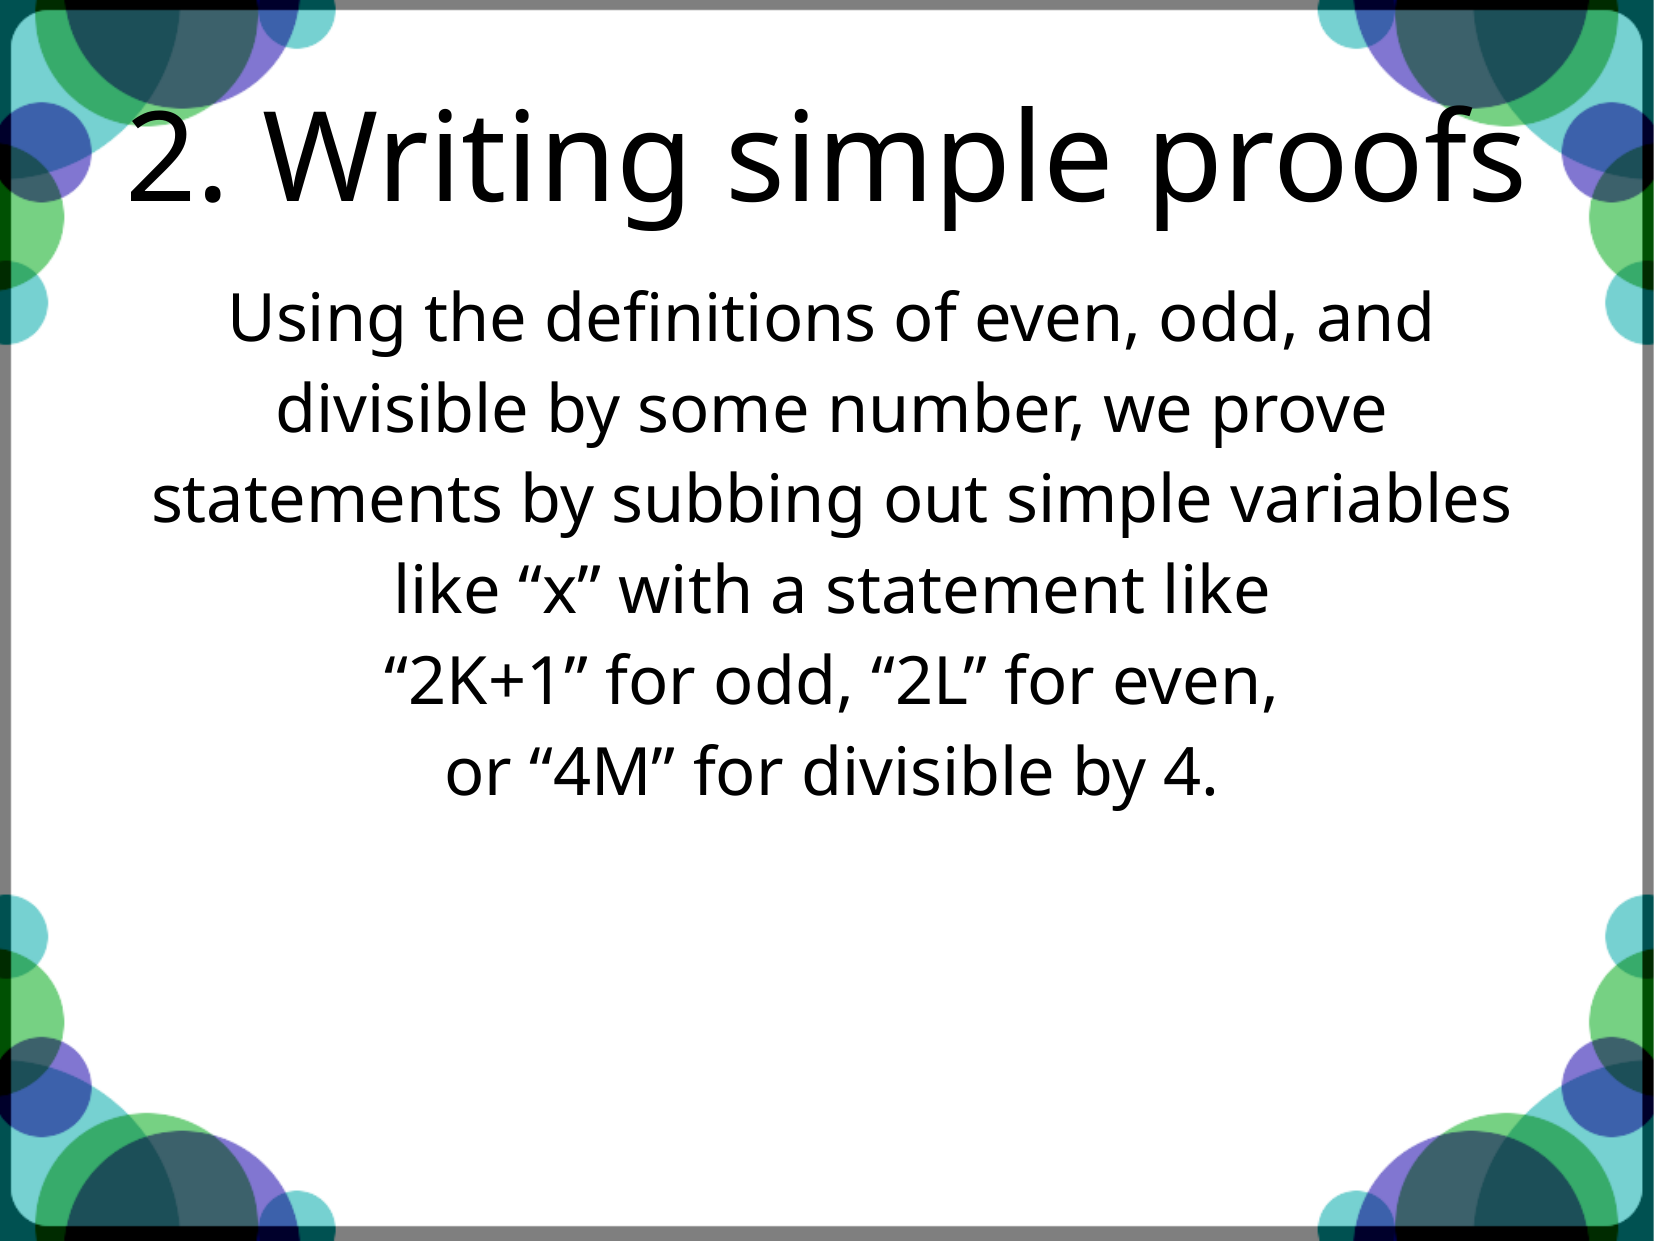

# 2. Writing simple proofs
Using the definitions of even, odd, and divisible by some number, we prove statements by subbing out simple variables like “x” with a statement like
“2K+1” for odd, “2L” for even,
or “4M” for divisible by 4.